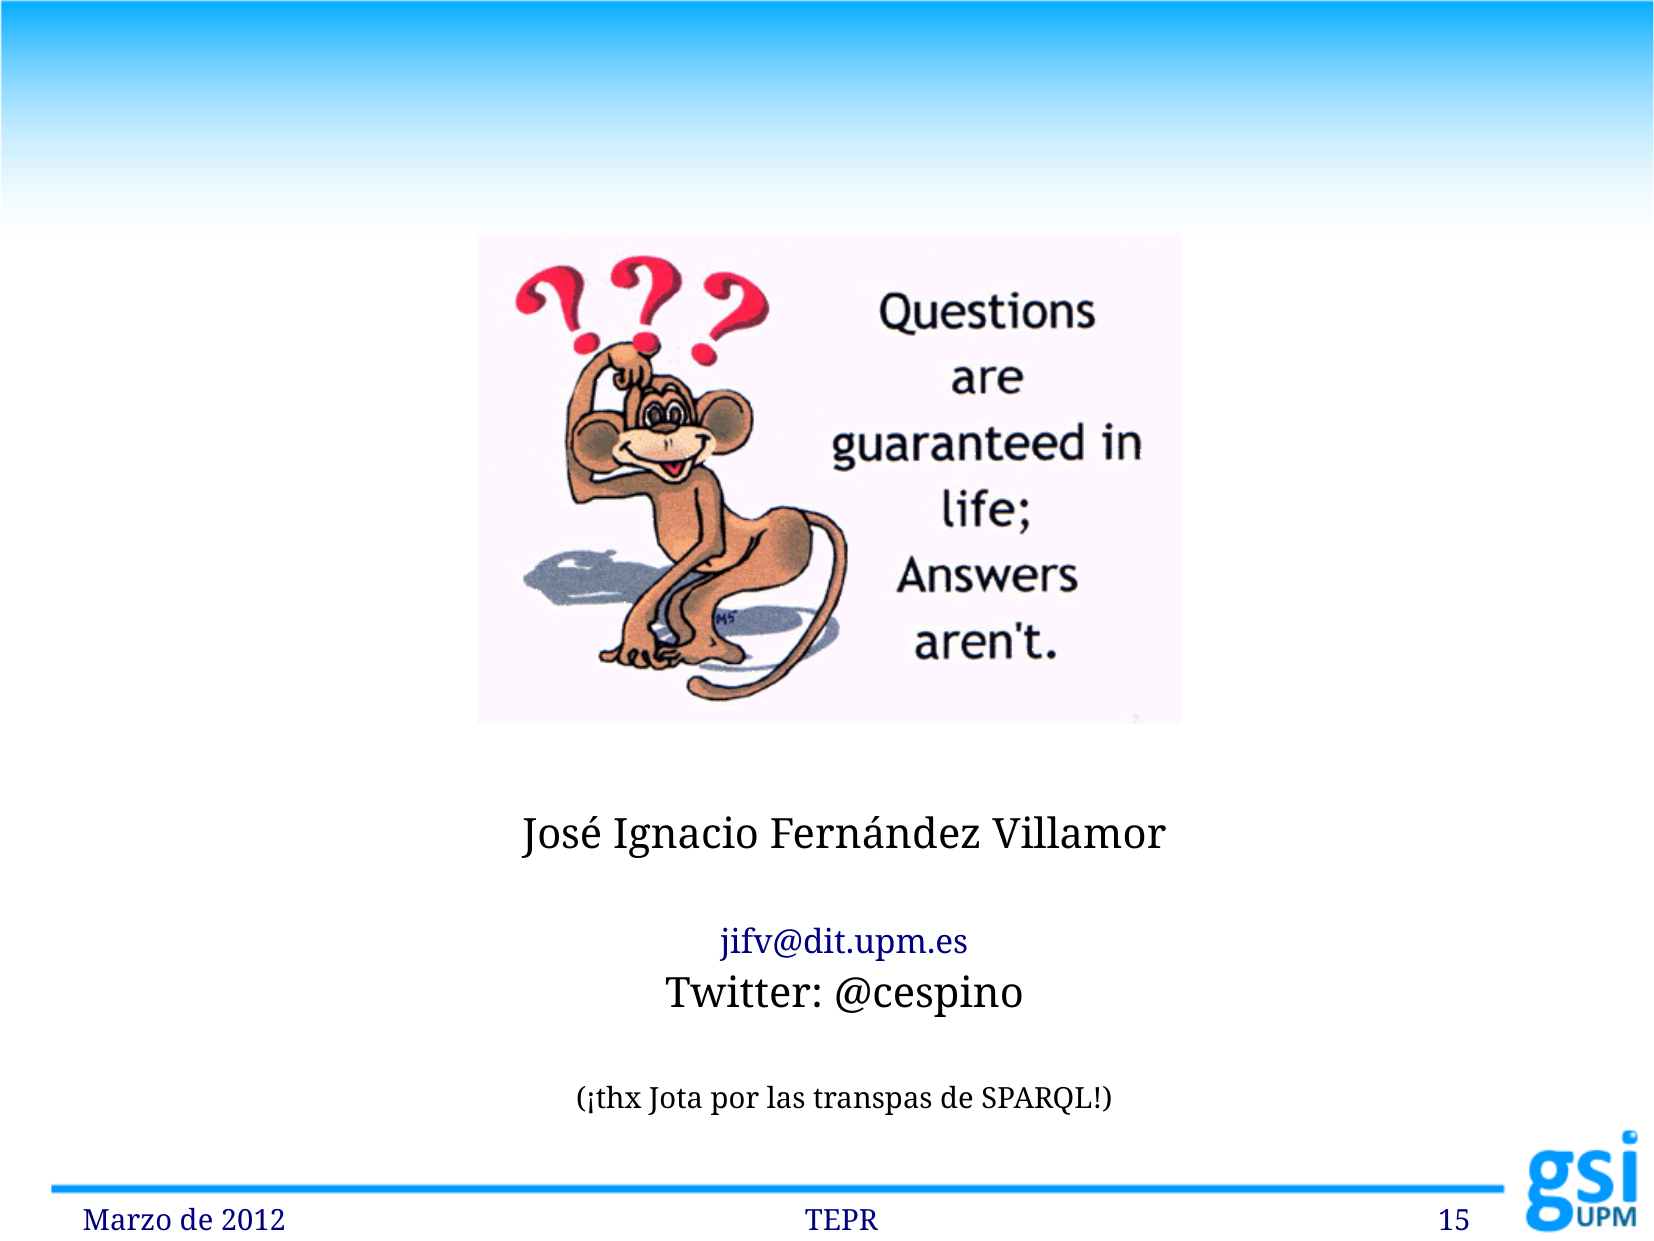

# José Ignacio Fernández Villamor
jifv@dit.upm.es
Twitter: @cespino
(¡thx Jota por las transpas de SPARQL!)
Marzo de 2012
TEPR
15